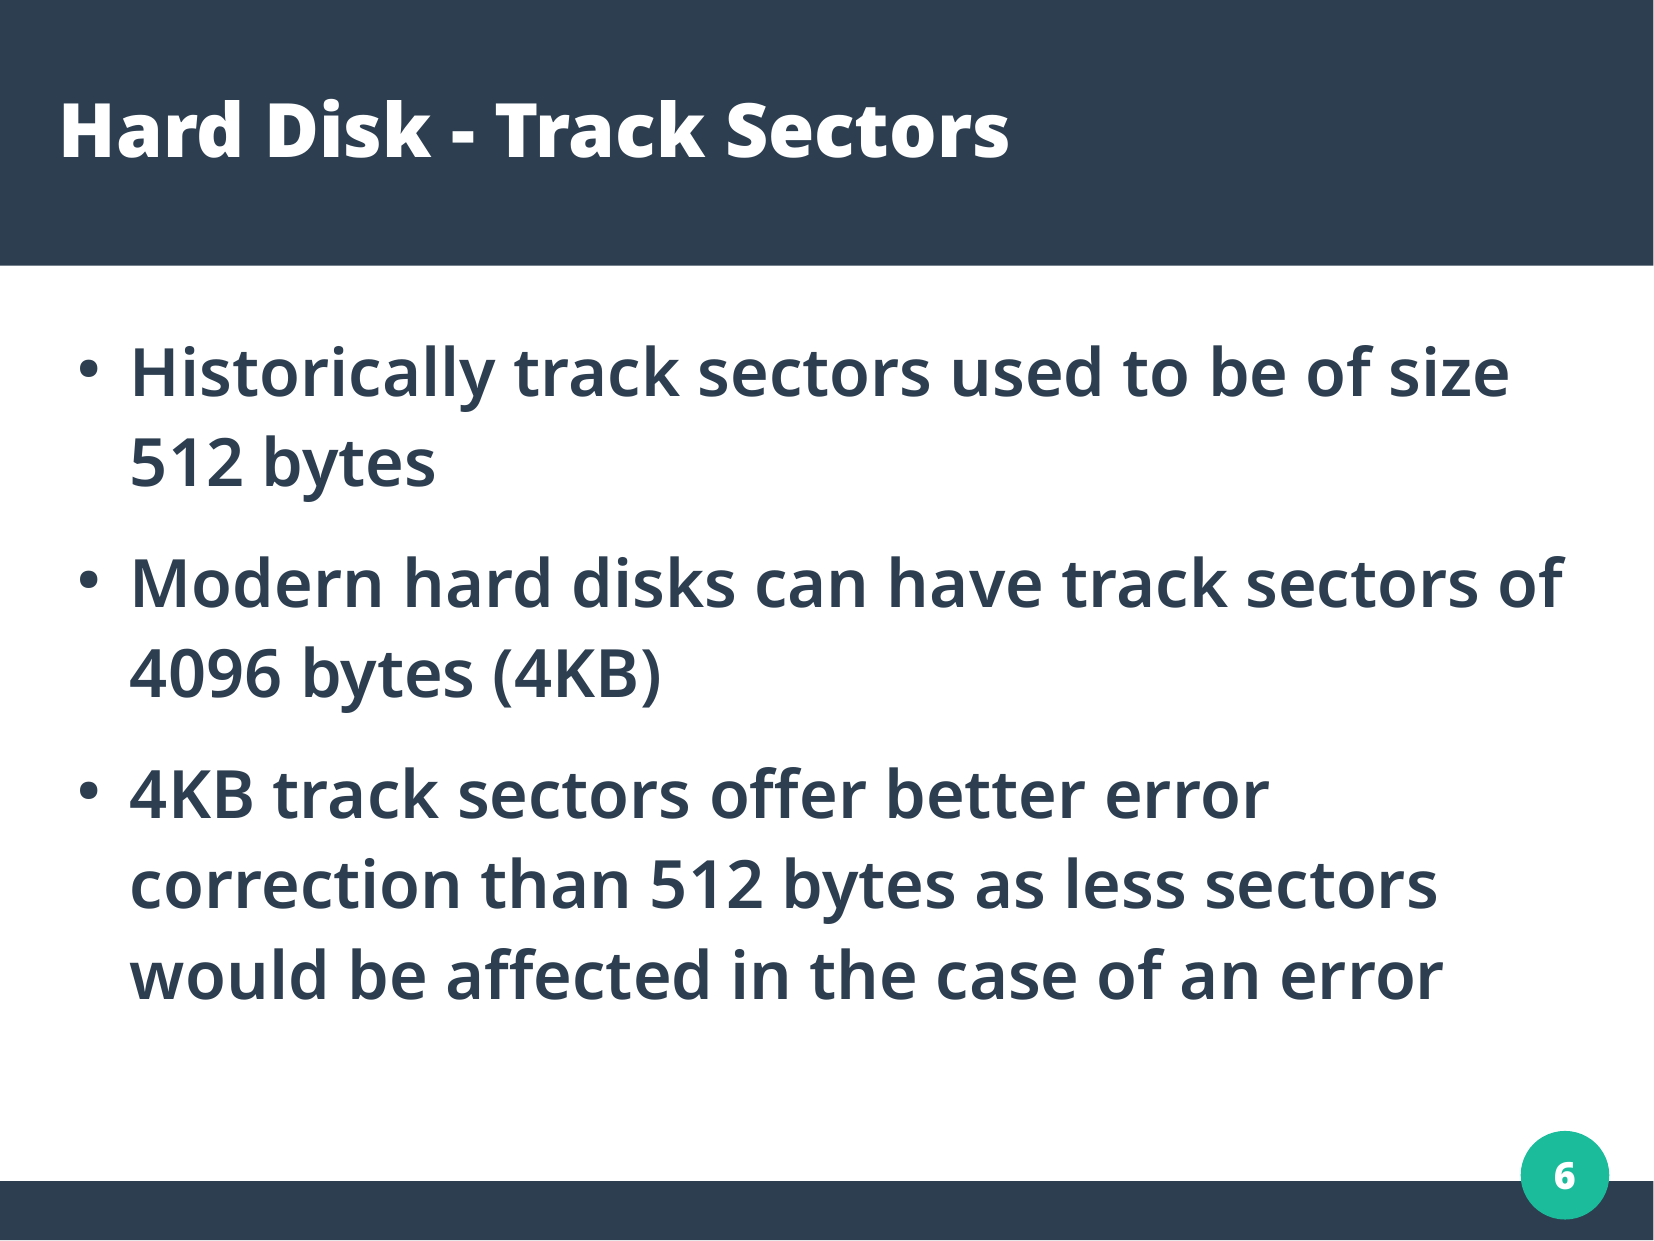

# Hard Disk - Track Sectors
Historically track sectors used to be of size 512 bytes
Modern hard disks can have track sectors of 4096 bytes (4KB)
4KB track sectors offer better error correction than 512 bytes as less sectors would be affected in the case of an error
6